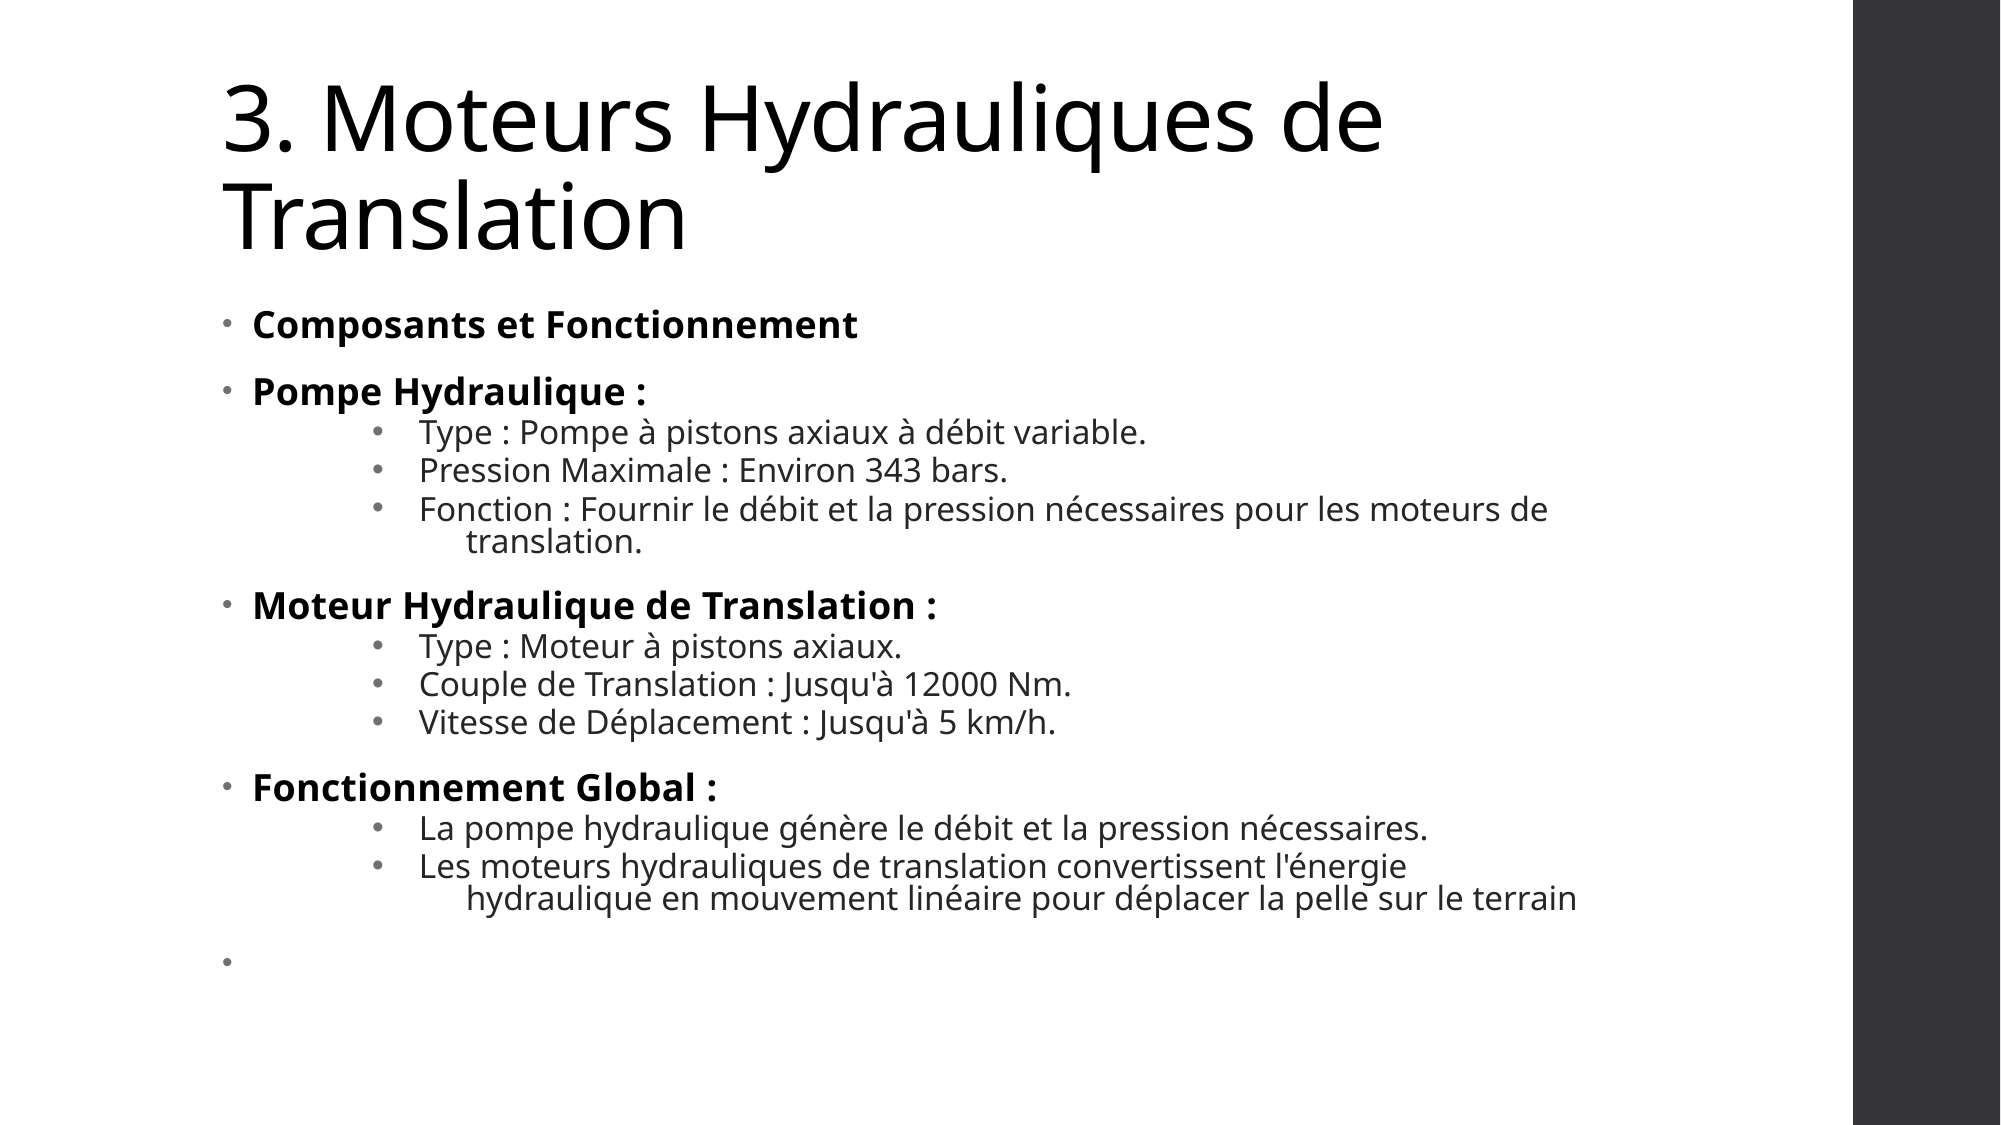

# 3. Moteurs Hydrauliques de Translation
Composants et Fonctionnement
Pompe Hydraulique :
Type : Pompe à pistons axiaux à débit variable.
Pression Maximale : Environ 343 bars.
Fonction : Fournir le débit et la pression nécessaires pour les moteurs de translation.
Moteur Hydraulique de Translation :
Type : Moteur à pistons axiaux.
Couple de Translation : Jusqu'à 12000 Nm.
Vitesse de Déplacement : Jusqu'à 5 km/h.
Fonctionnement Global :
La pompe hydraulique génère le débit et la pression nécessaires.
Les moteurs hydrauliques de translation convertissent l'énergie hydraulique en mouvement linéaire pour déplacer la pelle sur le terrain